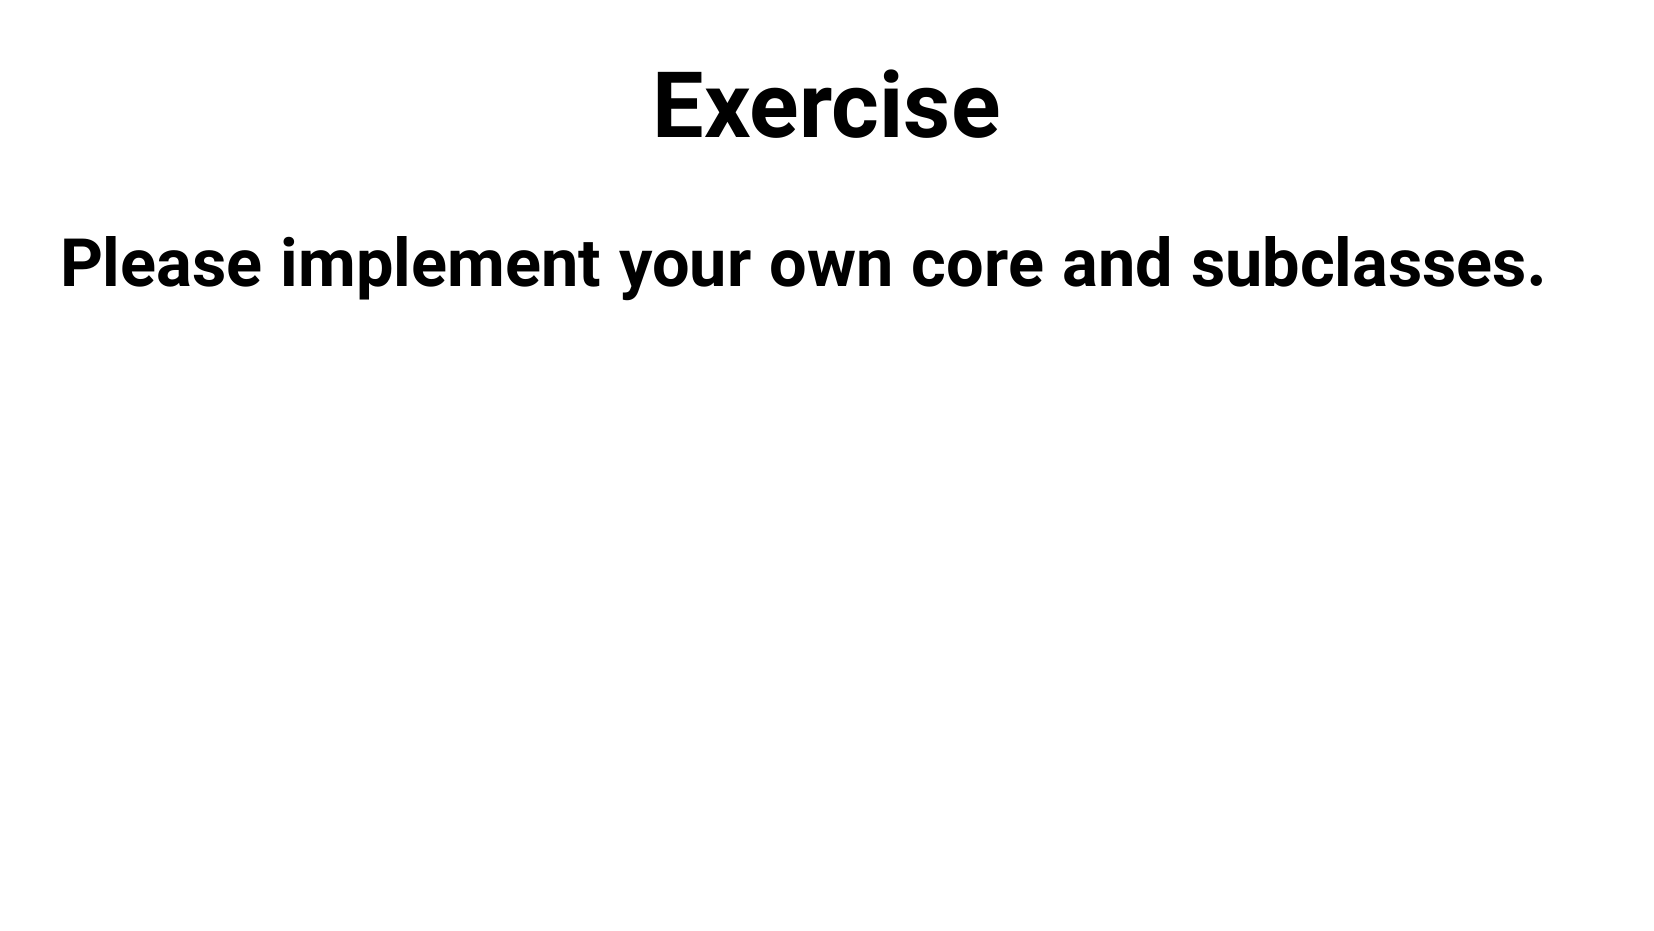

# Exercise
Please implement your own core and subclasses.